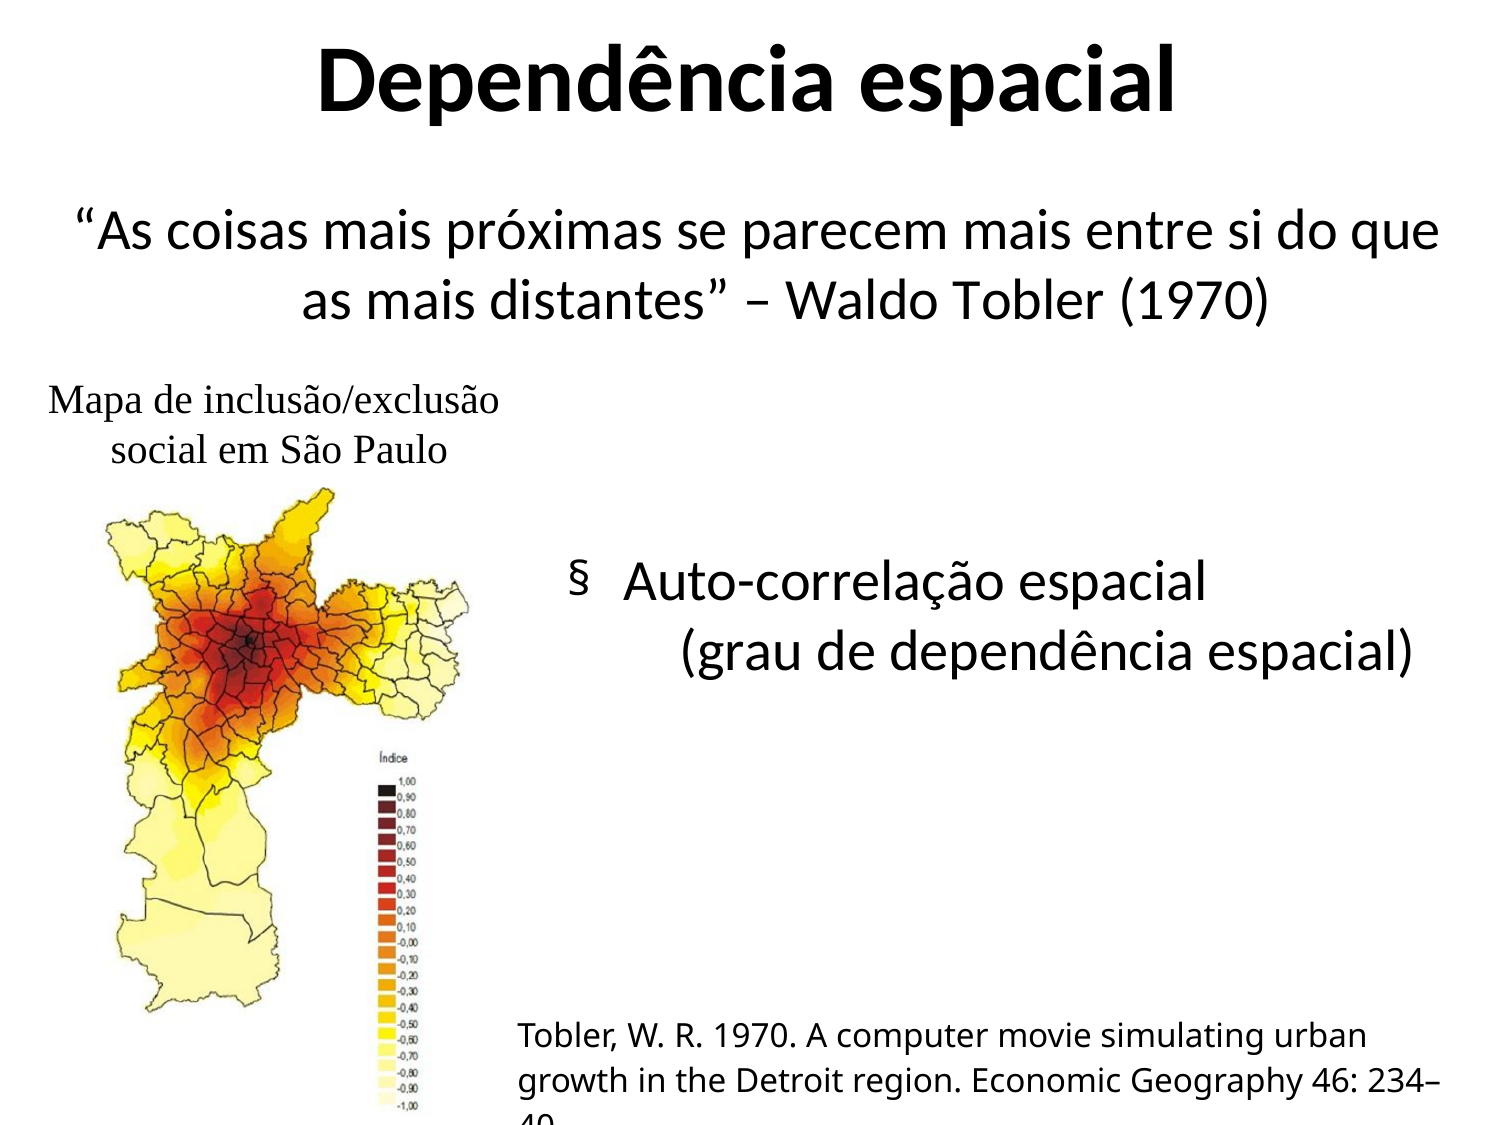

# Dependência espacial
“As coisas mais próximas se parecem mais entre si do que as mais distantes” – Waldo Tobler (1970)
Mapa de inclusão/exclusão
social em São Paulo
Auto-correlação espacial
(grau de dependência espacial)
Tobler, W. R. 1970. A computer movie simulating urban growth in the Detroit region. Economic Geography 46: 234–40.